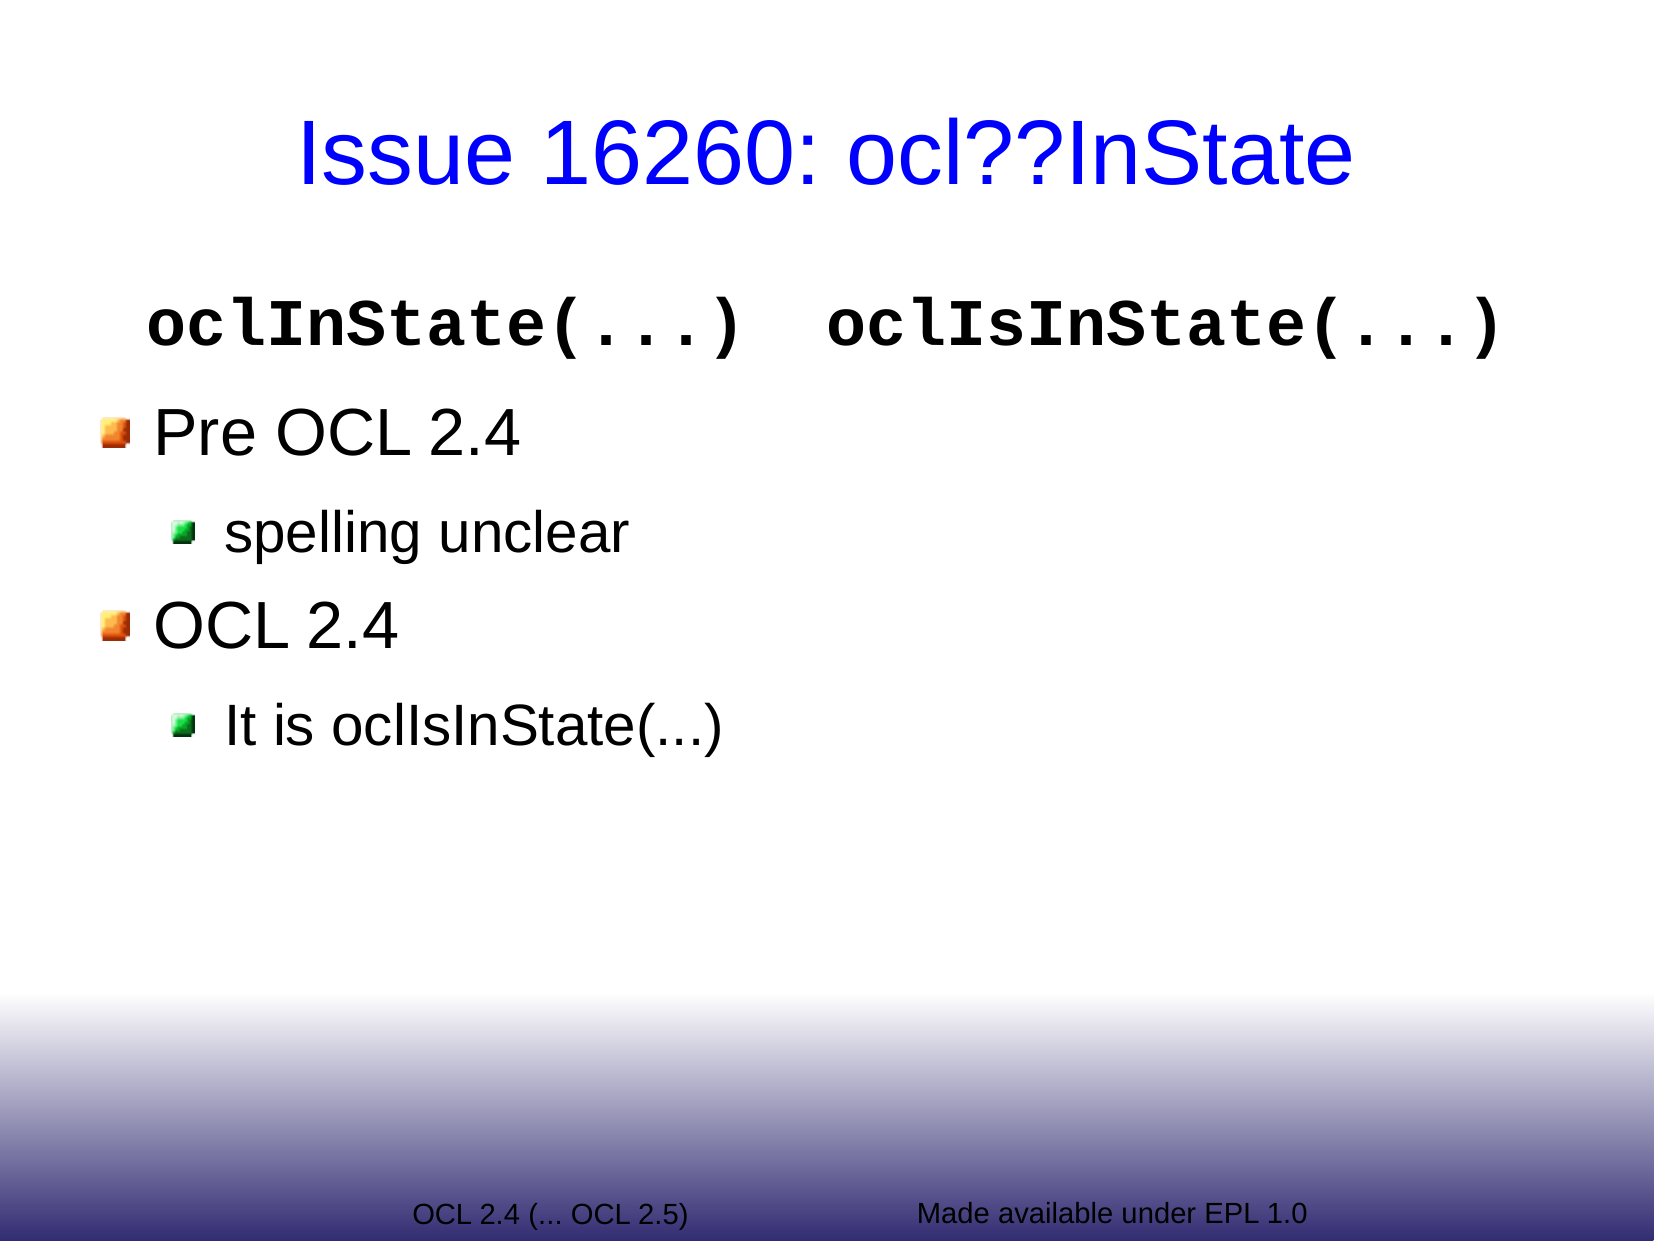

# Issue 16260: ocl??InState
oclInState(...) oclIsInState(...)
Pre OCL 2.4
spelling unclear
OCL 2.4
It is oclIsInState(...)
OCL 2.4 (... OCL 2.5)